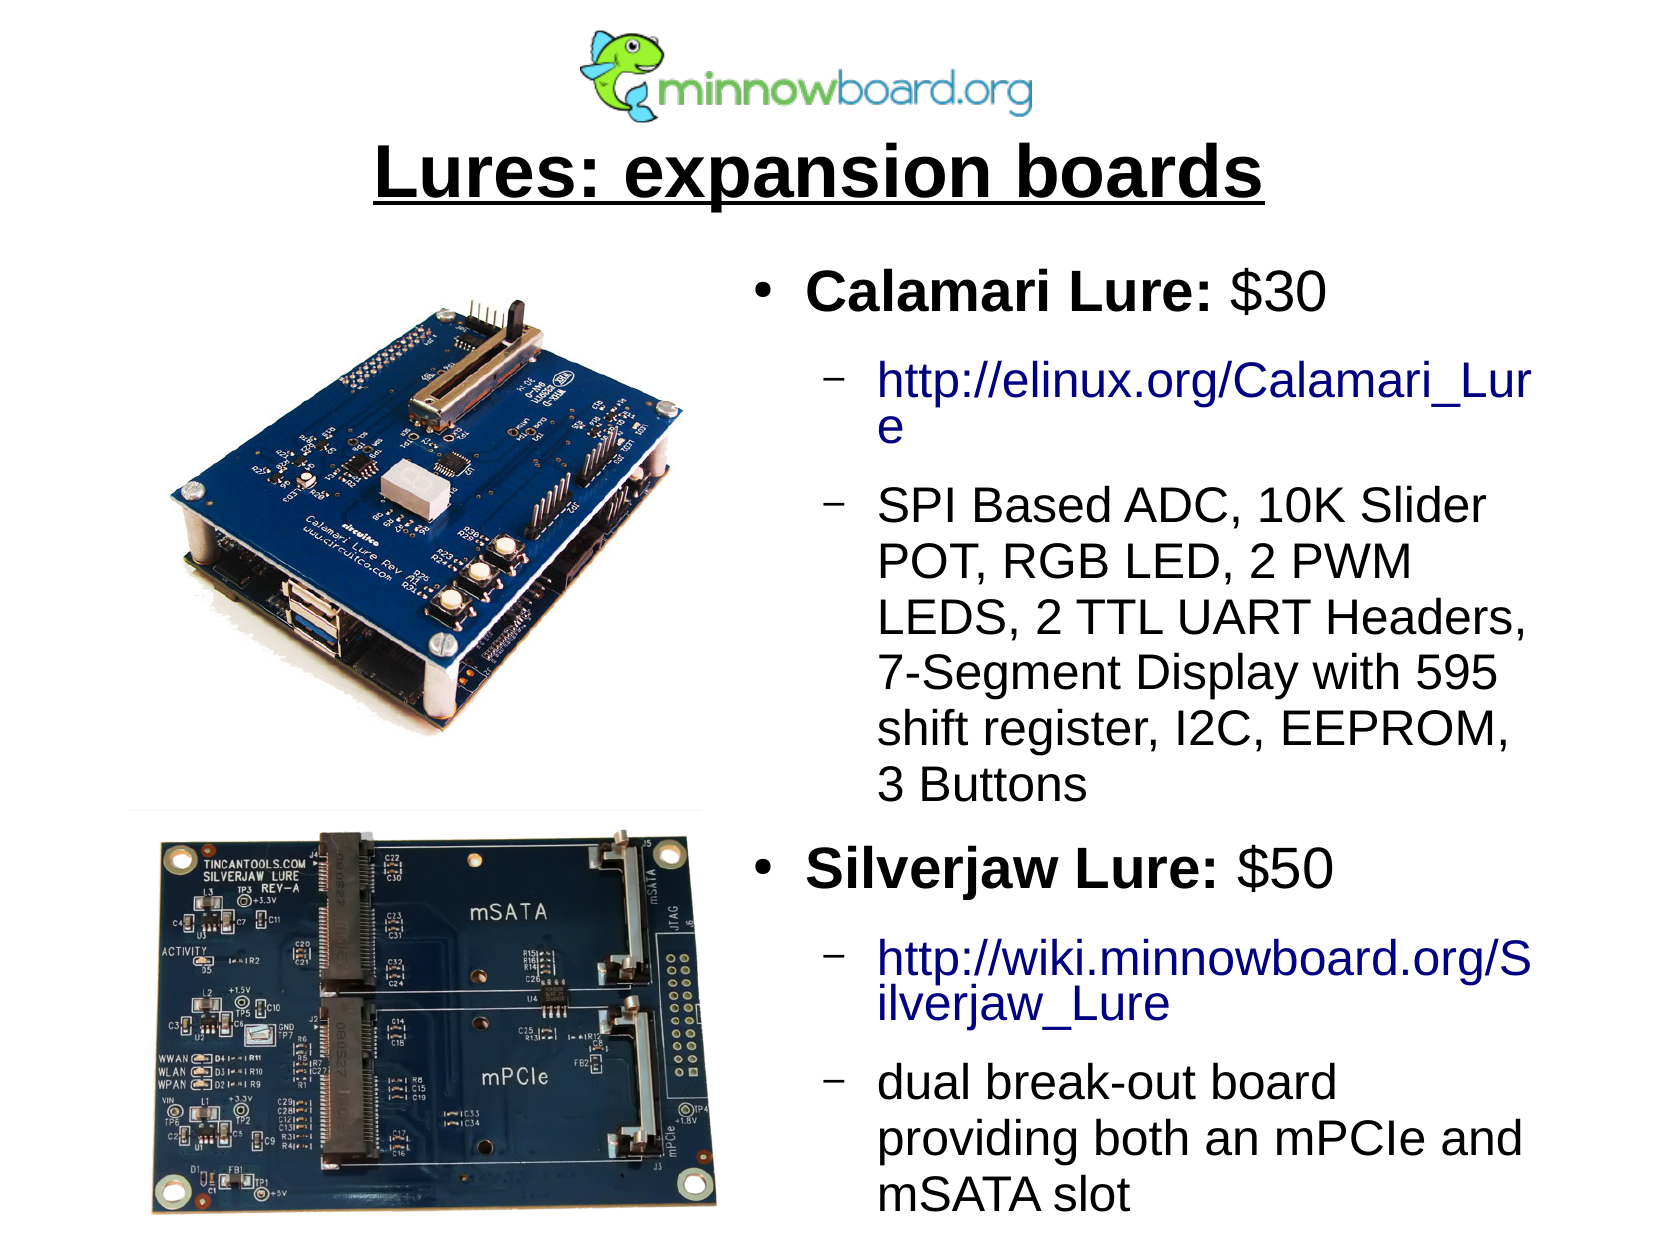

# Lures: expansion boards
Calamari Lure: $30
http://elinux.org/Calamari_Lure
SPI Based ADC, 10K Slider POT, RGB LED, 2 PWM LEDS, 2 TTL UART Headers, 7-Segment Display with 595 shift register, I2C, EEPROM, 3 Buttons
Silverjaw Lure: $50
http://wiki.minnowboard.org/Silverjaw_Lure
dual break-out board providing both an mPCIe and mSATA slot